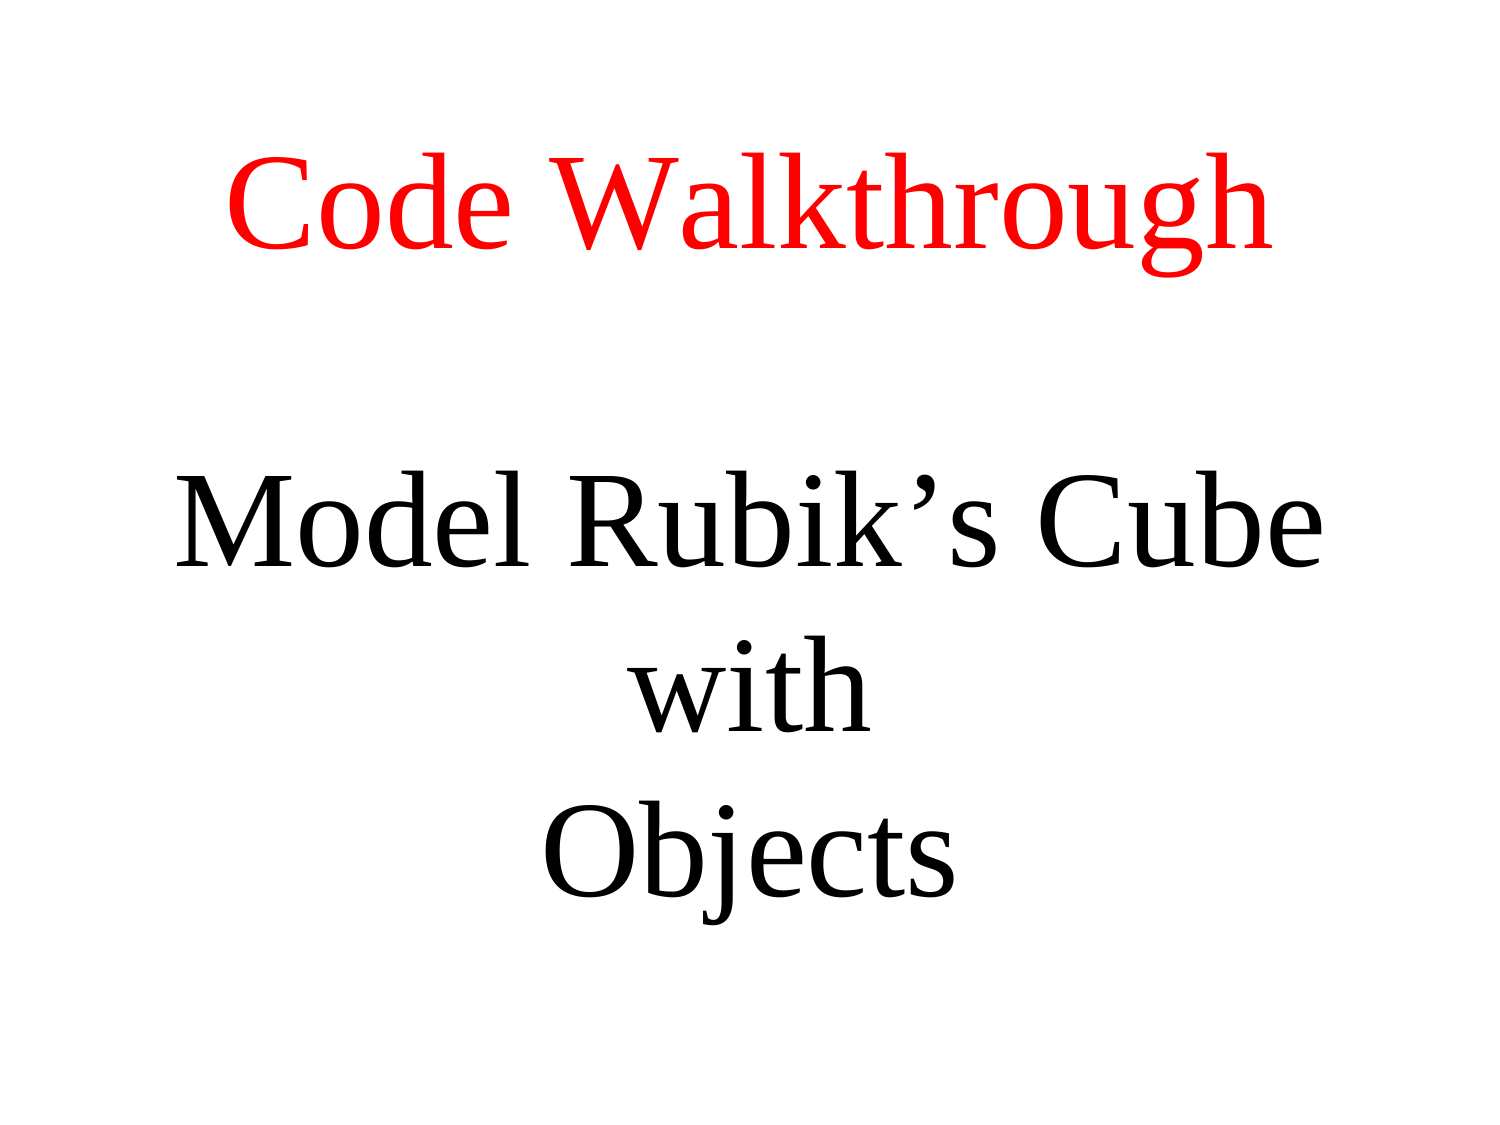

# Code Walkthrough
Model Rubik’s Cube
with
Objects